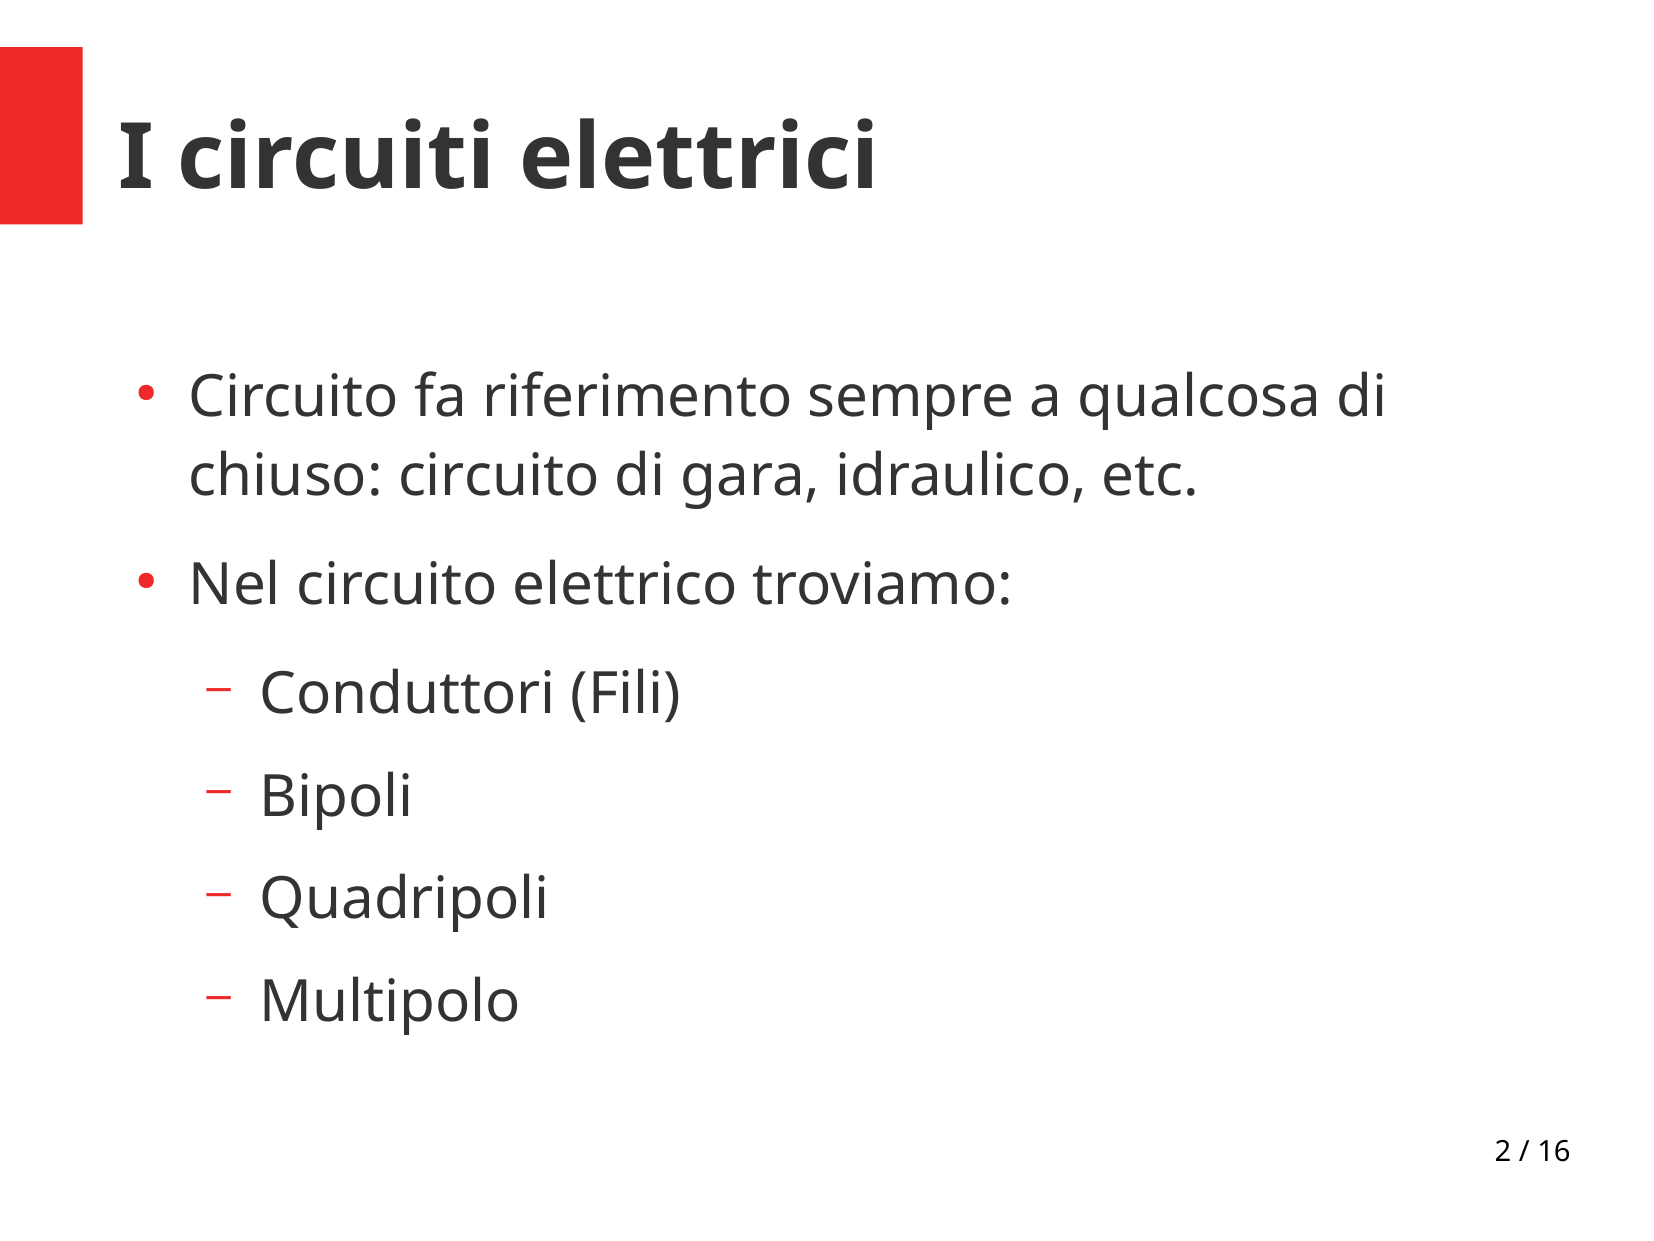

# I circuiti elettrici
Circuito fa riferimento sempre a qualcosa di chiuso: circuito di gara, idraulico, etc.
Nel circuito elettrico troviamo:
Conduttori (Fili)
Bipoli
Quadripoli
Multipolo
2